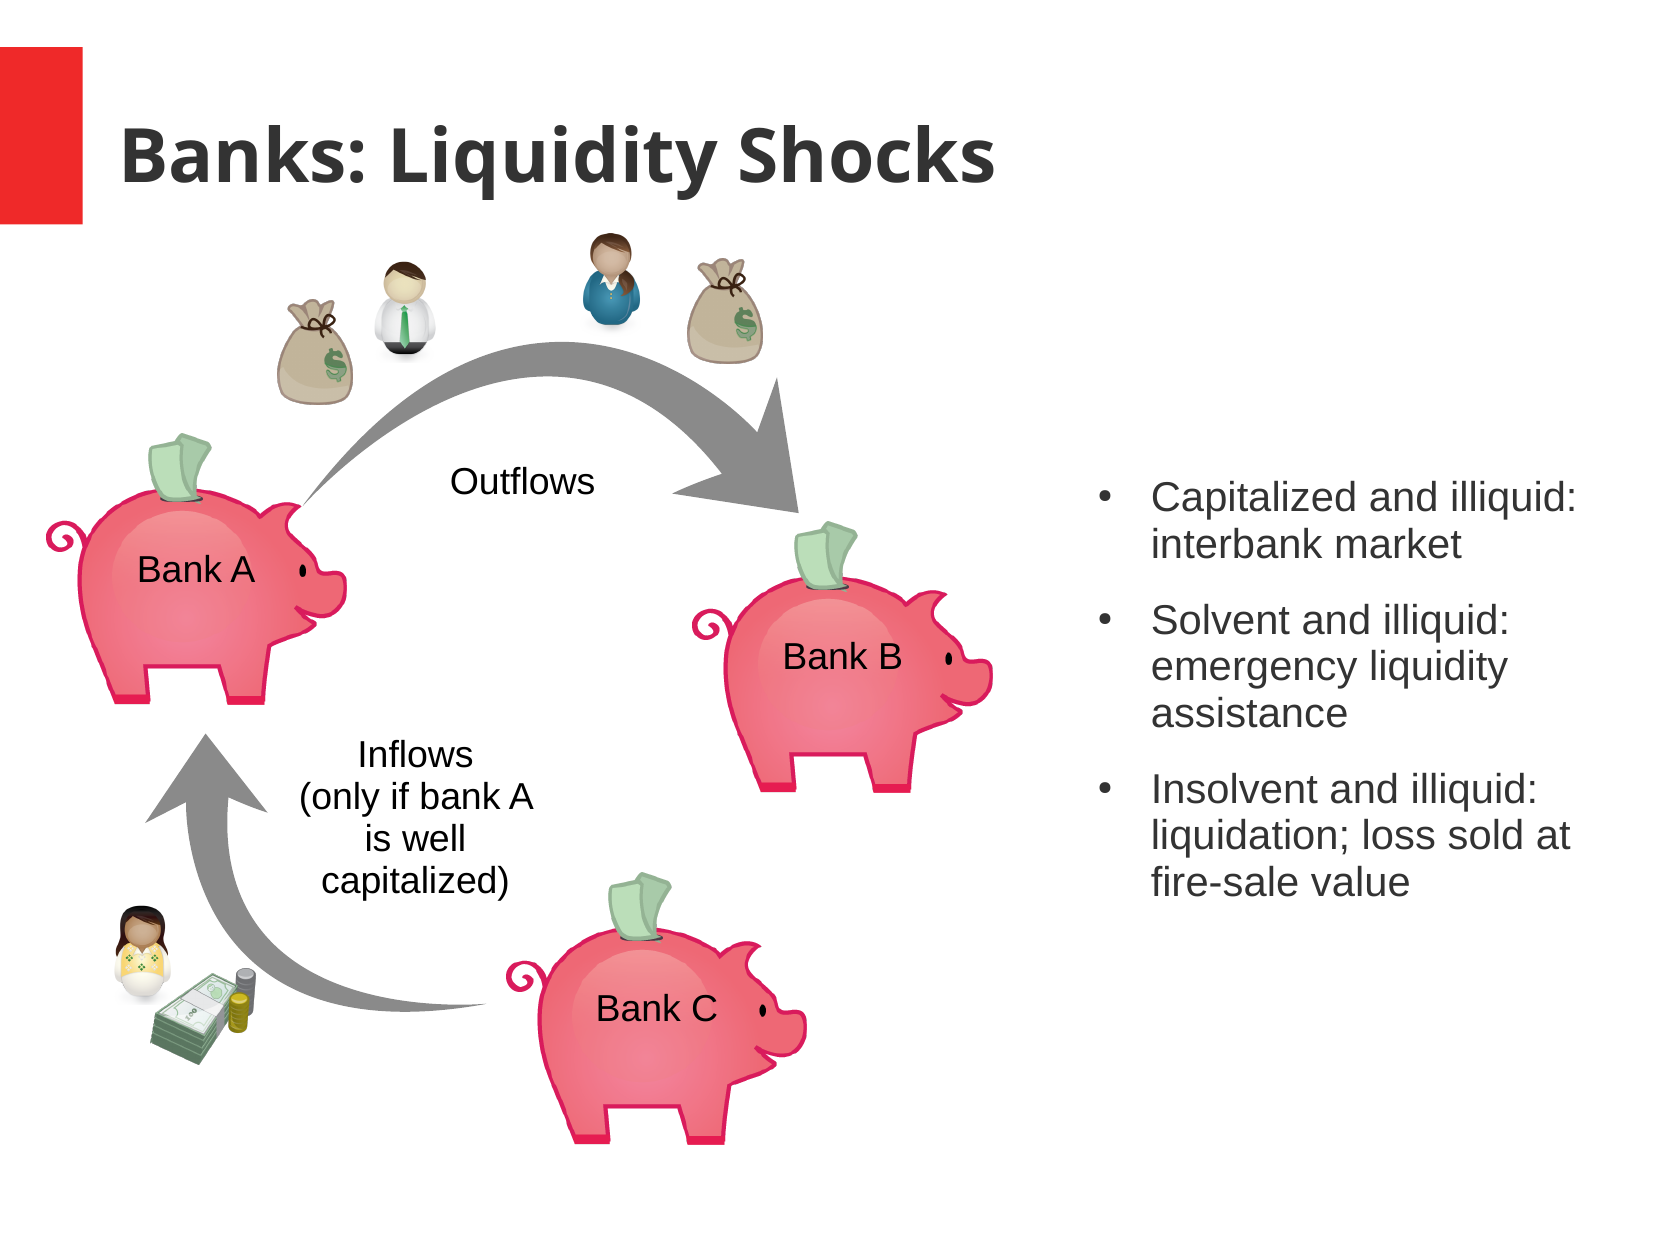

# Banks: Liquidity Shocks
Bank A
Outflows
Capitalized and illiquid: interbank market
Solvent and illiquid: emergency liquidity assistance
Insolvent and illiquid: liquidation; loss sold at fire-sale value
Bank B
Inflows
(only if bank A is well capitalized)
Bank C